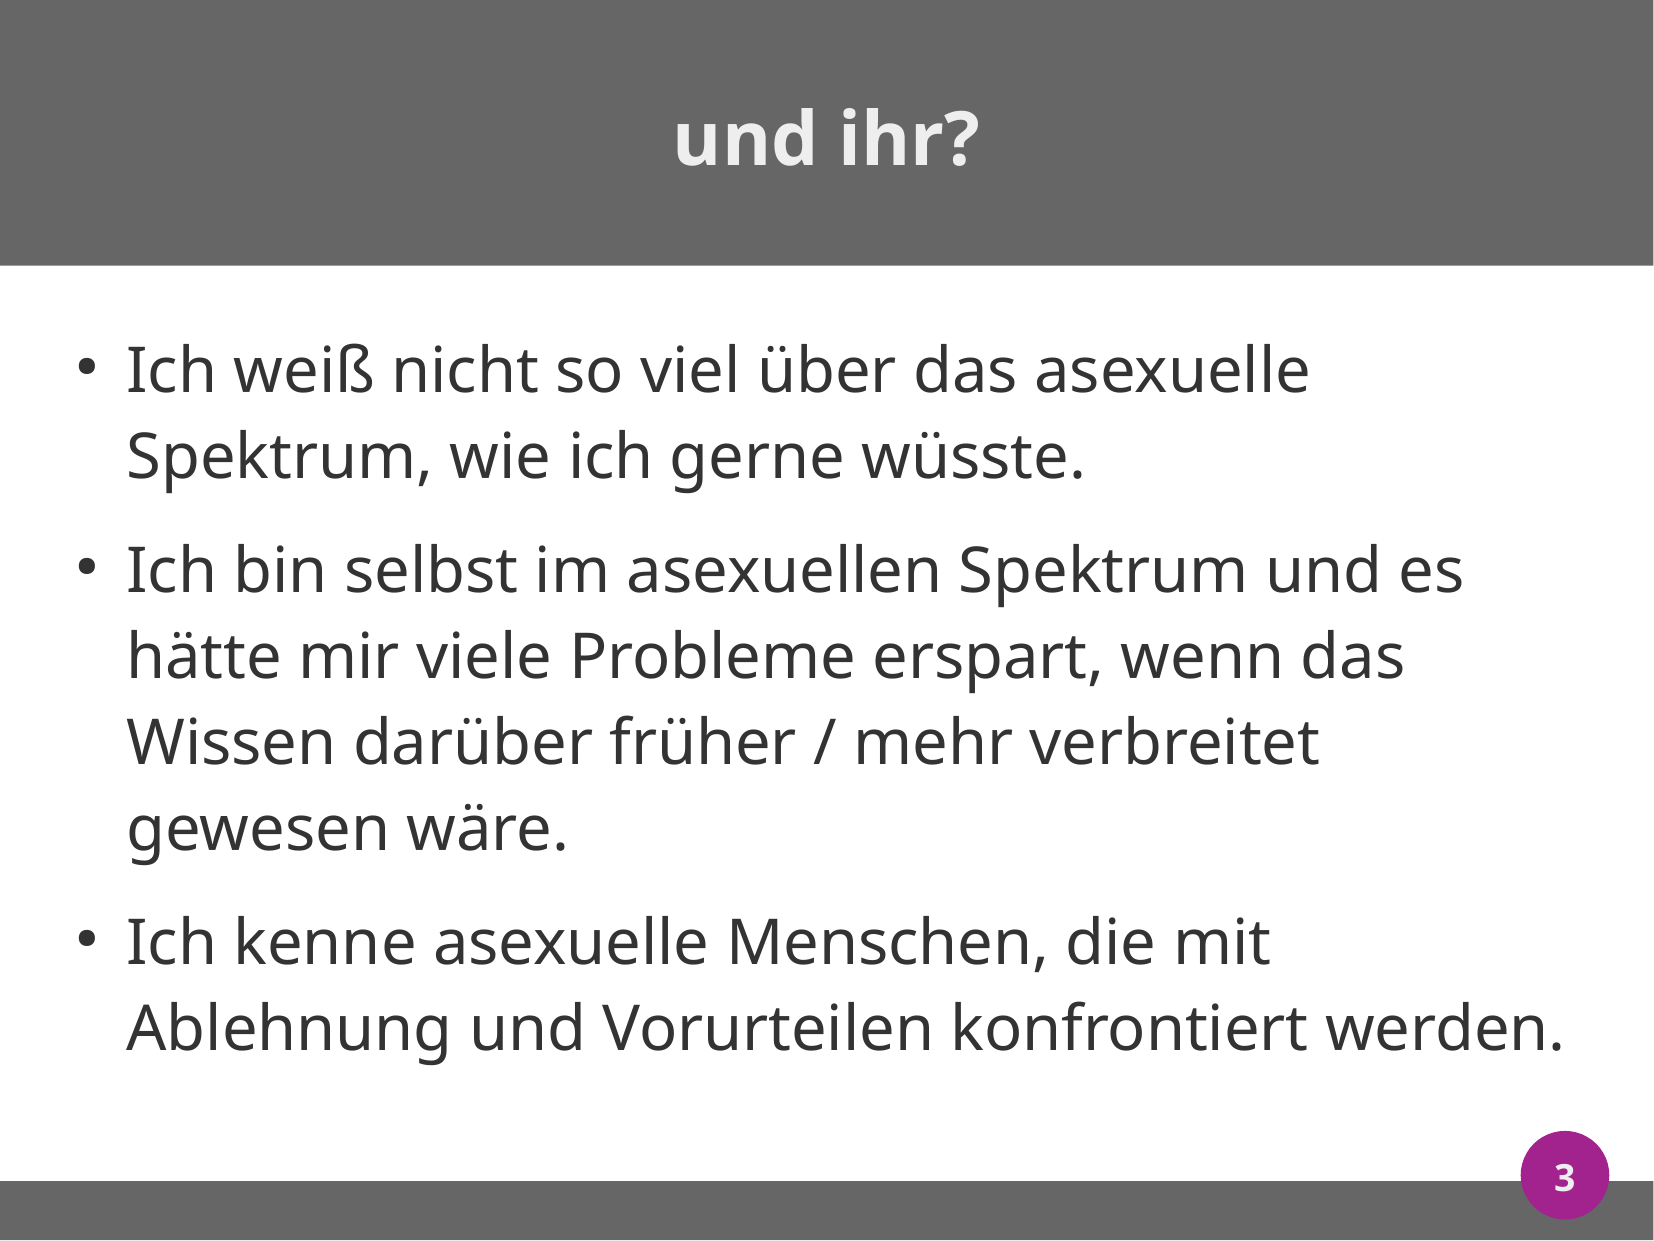

# und ihr?
Ich weiß nicht so viel über das asexuelle Spektrum, wie ich gerne wüsste.
Ich bin selbst im asexuellen Spektrum und es hätte mir viele Probleme erspart, wenn das Wissen darüber früher / mehr verbreitet gewesen wäre.
Ich kenne asexuelle Menschen, die mit Ablehnung und Vorurteilen konfrontiert werden.
3